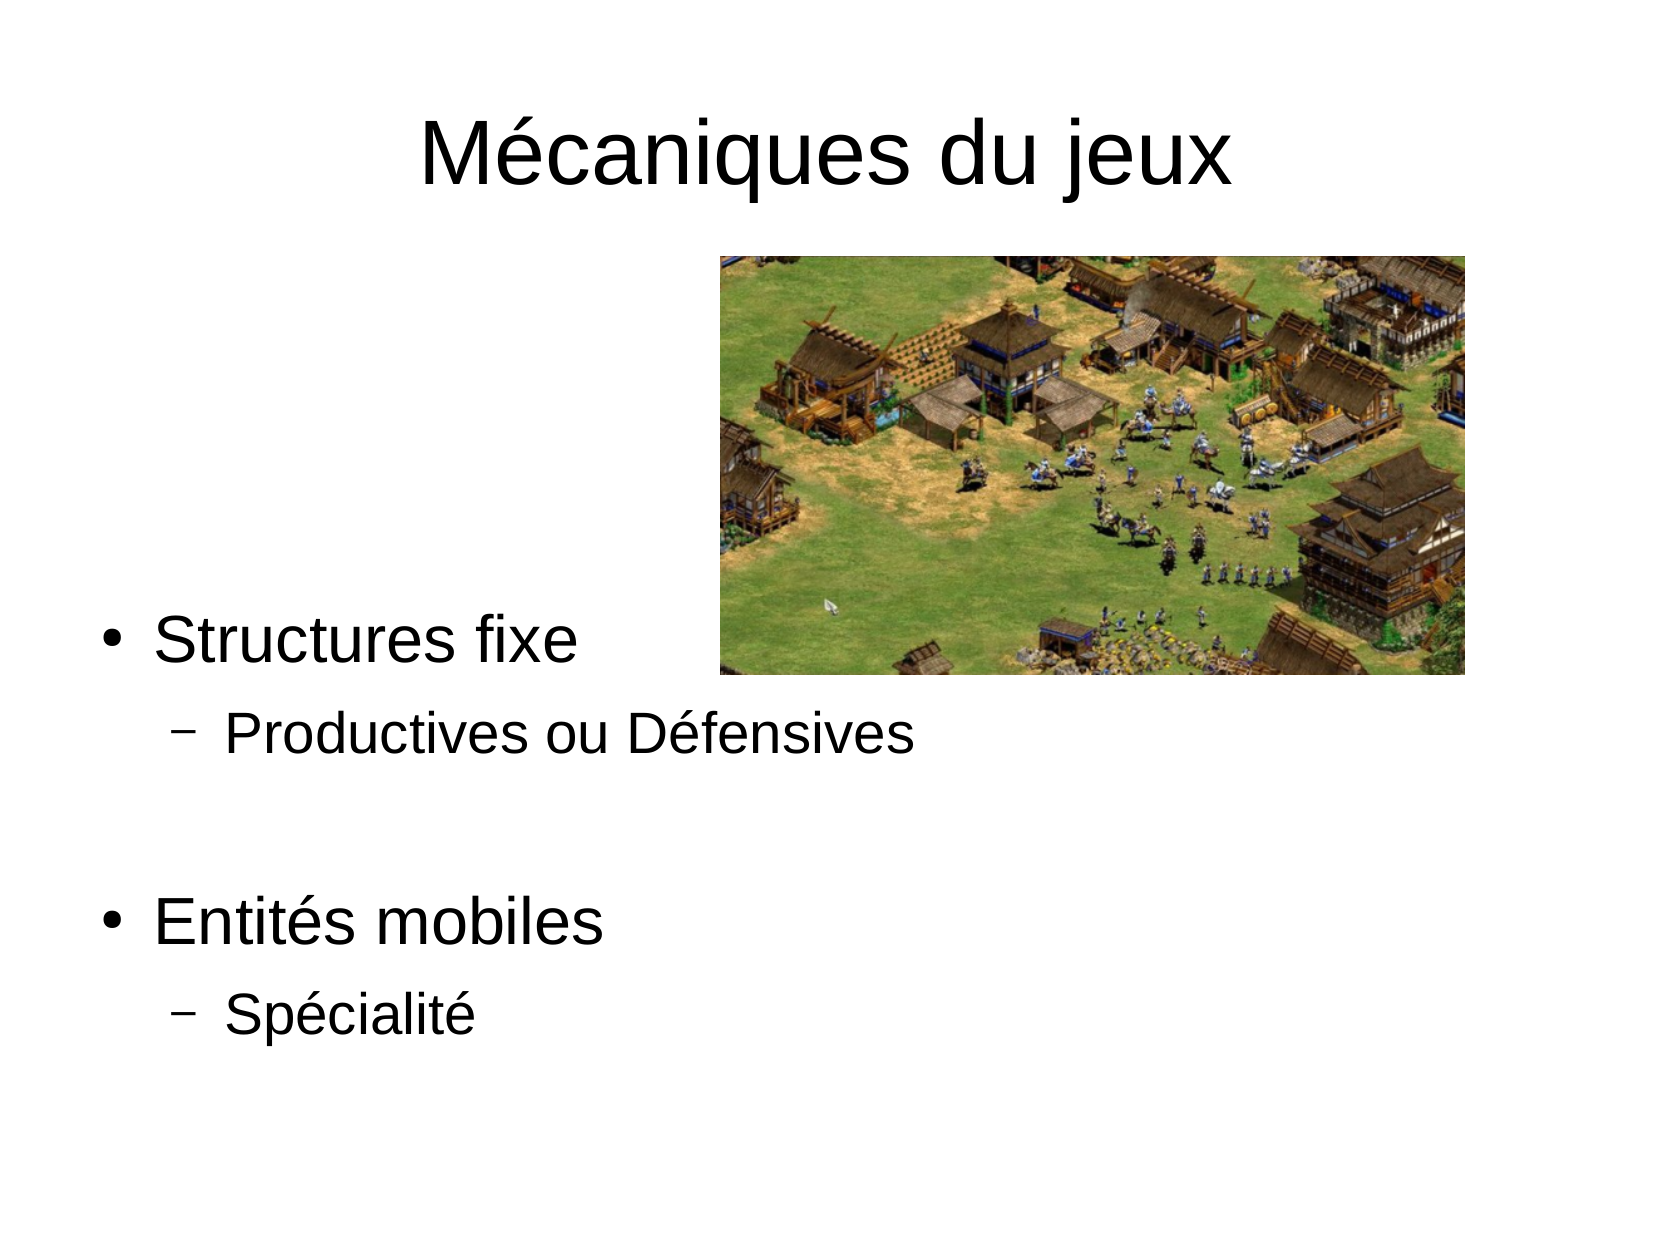

# Mécaniques du jeux
Structures fixe
Productives ou Défensives
Entités mobiles
Spécialité